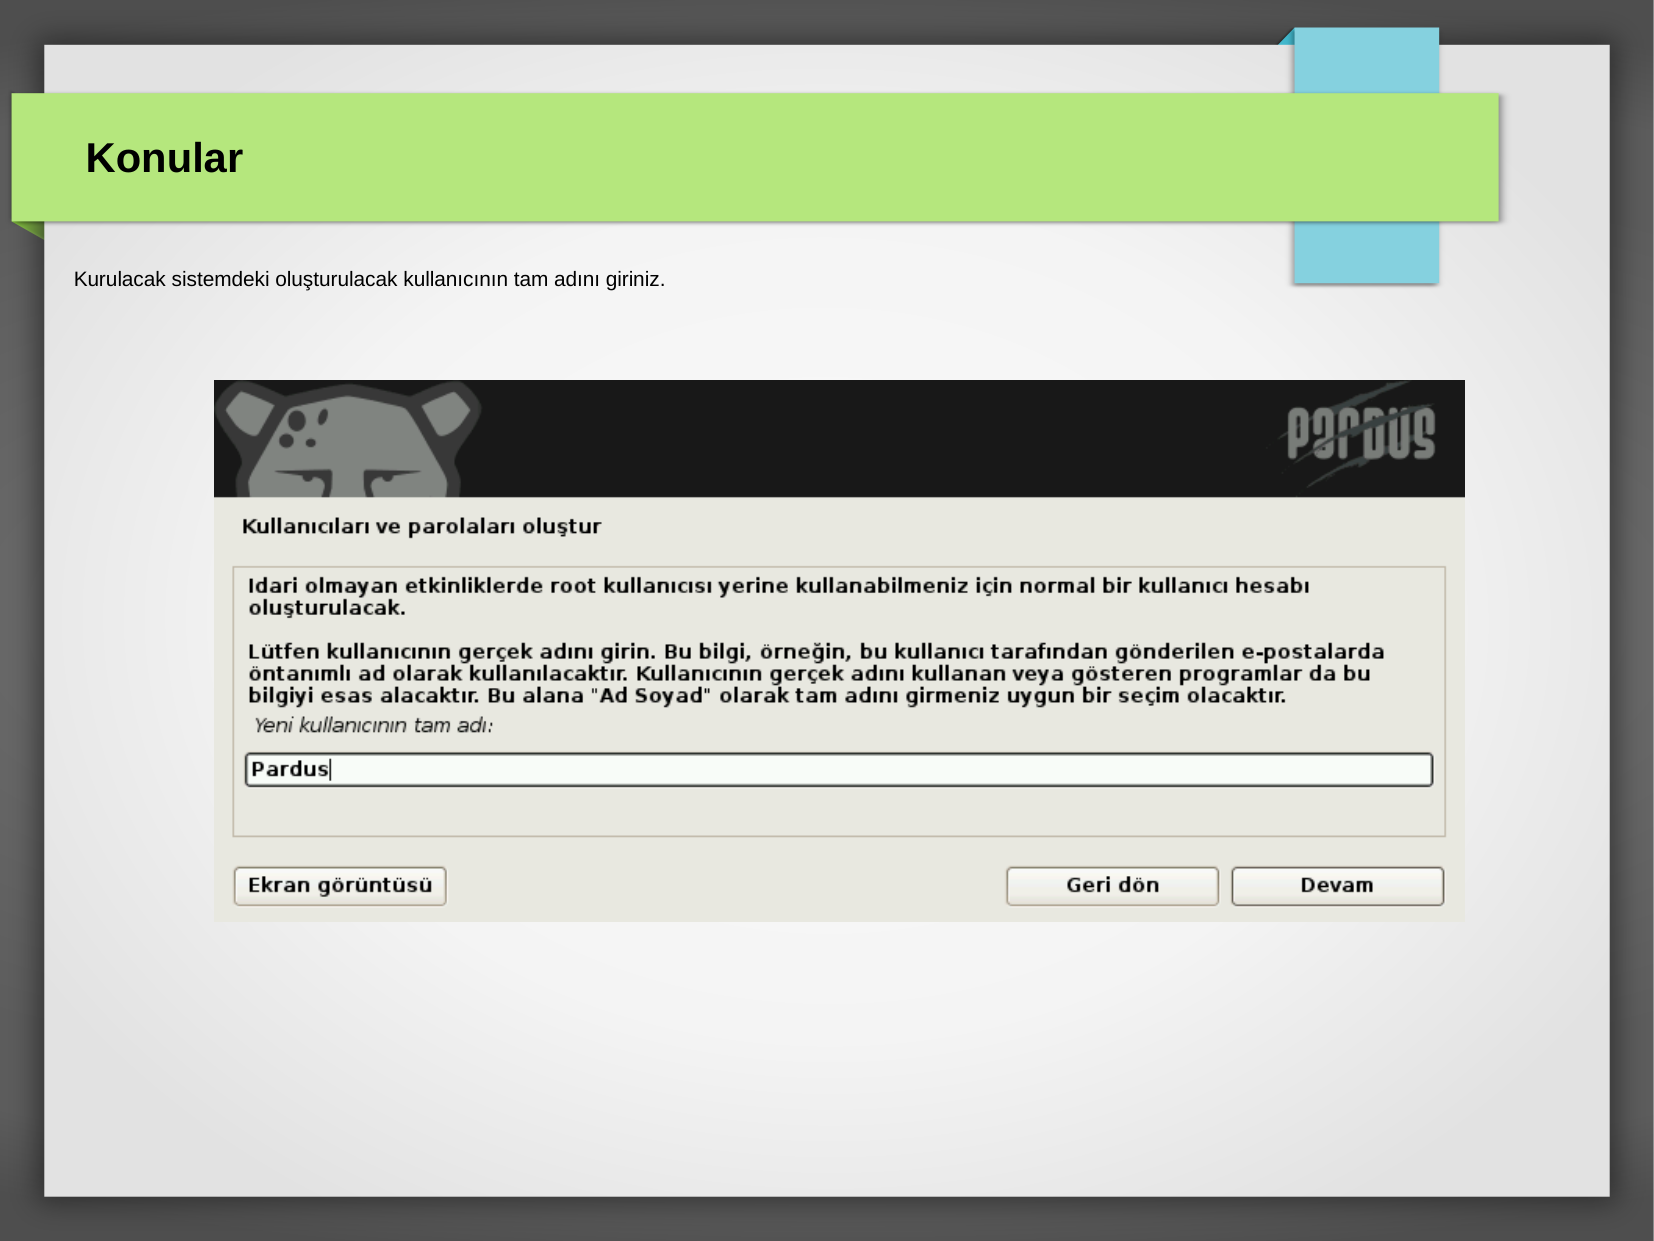

Konular
Kurulacak sistemdeki oluşturulacak kullanıcının tam adını giriniz.